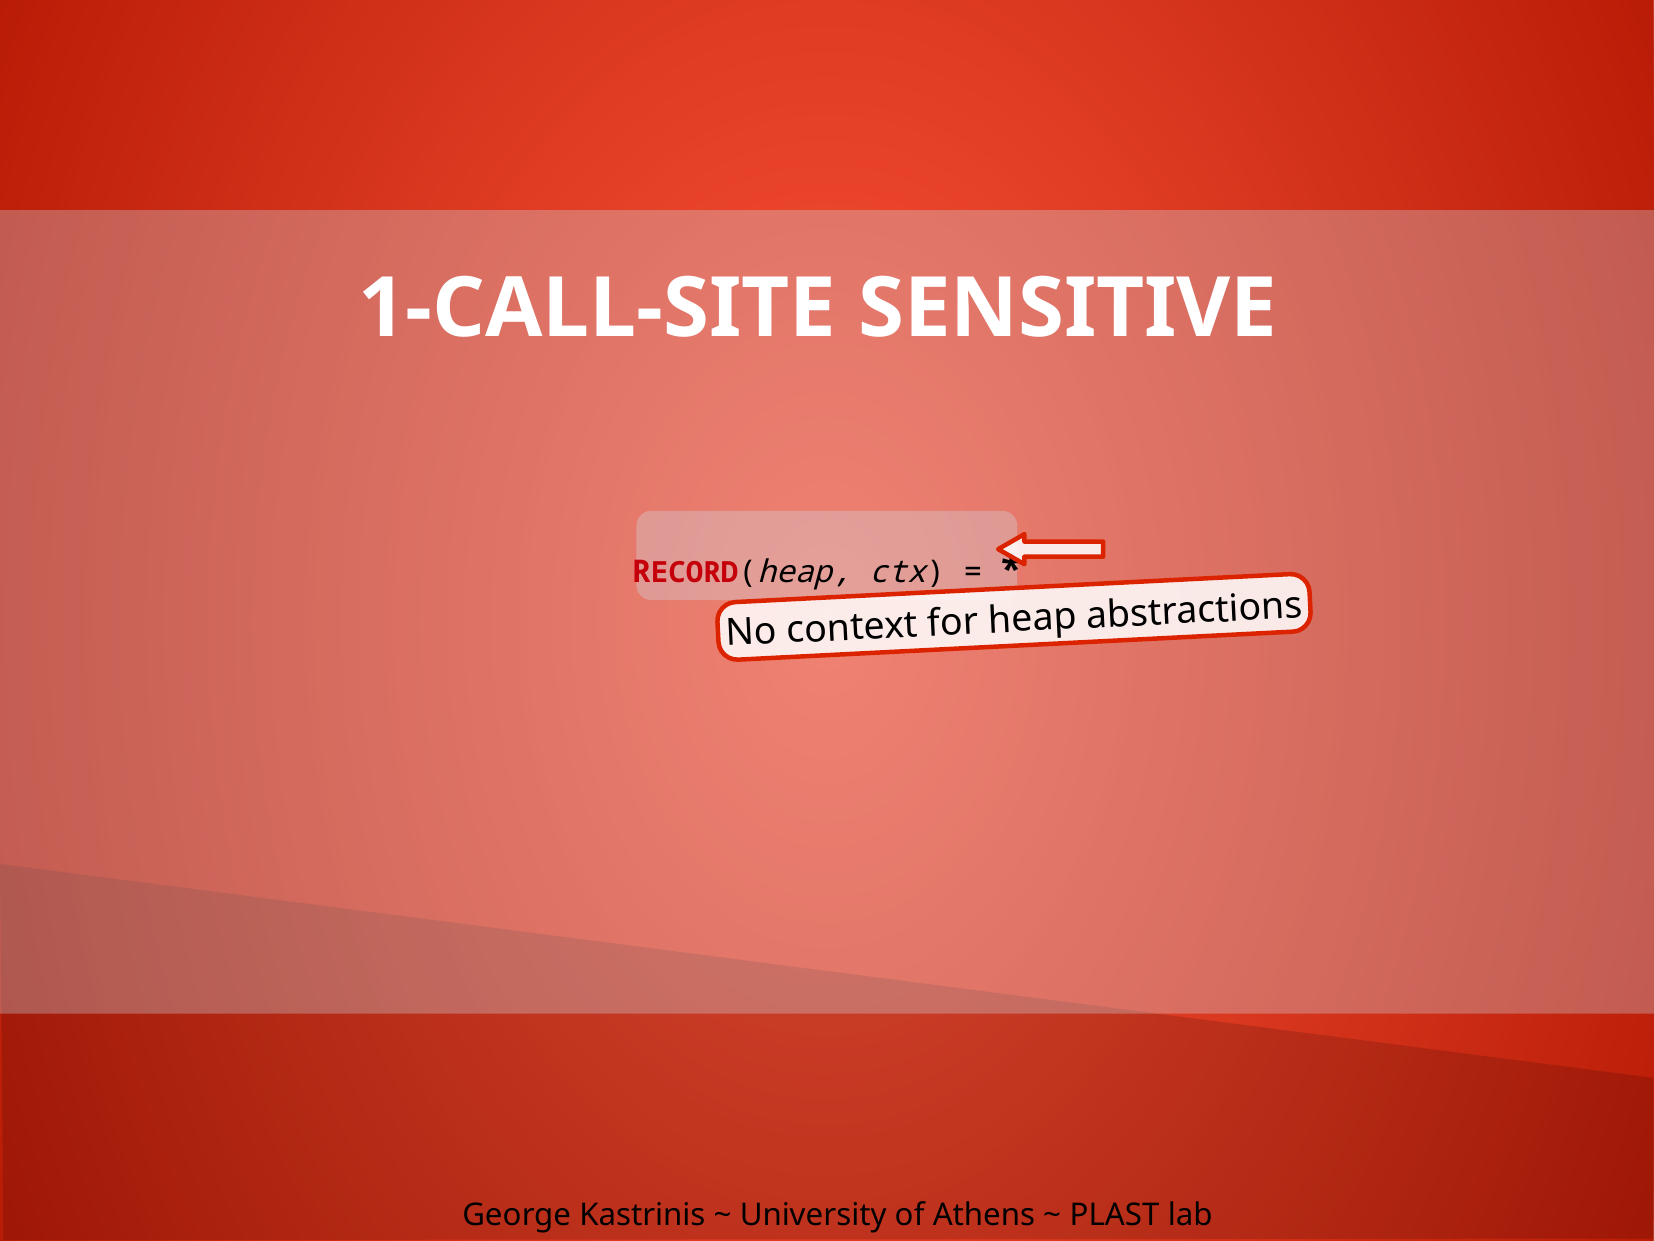

1-CALL-SITE SENSITIVE
RECORD(heap, ctx) = *
No context for heap abstractions
George Kastrinis ~ University of Athens ~ PLAST lab